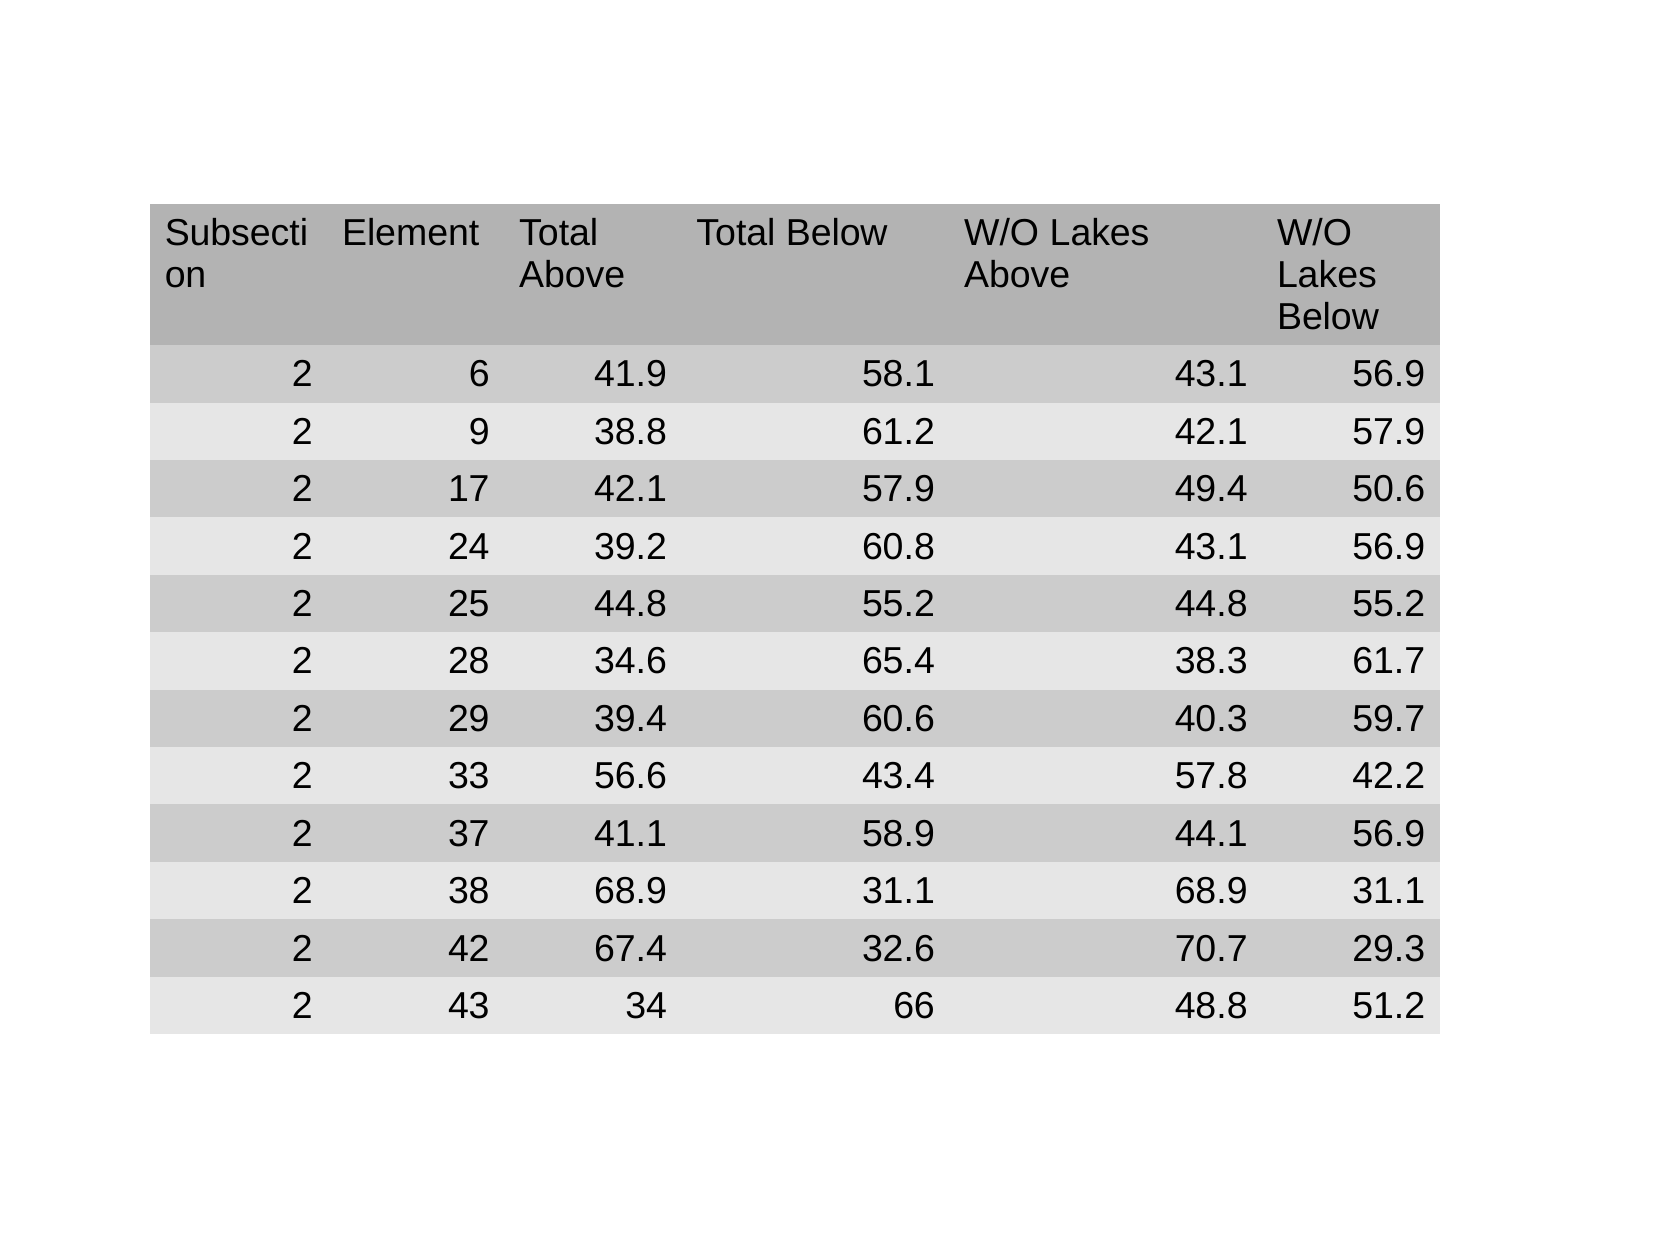

| Subsection | Element | Total Above | Total Below | W/O Lakes Above | W/O Lakes Below |
| --- | --- | --- | --- | --- | --- |
| 2 | 6 | 41.9 | 58.1 | 43.1 | 56.9 |
| 2 | 9 | 38.8 | 61.2 | 42.1 | 57.9 |
| 2 | 17 | 42.1 | 57.9 | 49.4 | 50.6 |
| 2 | 24 | 39.2 | 60.8 | 43.1 | 56.9 |
| 2 | 25 | 44.8 | 55.2 | 44.8 | 55.2 |
| 2 | 28 | 34.6 | 65.4 | 38.3 | 61.7 |
| 2 | 29 | 39.4 | 60.6 | 40.3 | 59.7 |
| 2 | 33 | 56.6 | 43.4 | 57.8 | 42.2 |
| 2 | 37 | 41.1 | 58.9 | 44.1 | 56.9 |
| 2 | 38 | 68.9 | 31.1 | 68.9 | 31.1 |
| 2 | 42 | 67.4 | 32.6 | 70.7 | 29.3 |
| 2 | 43 | 34 | 66 | 48.8 | 51.2 |